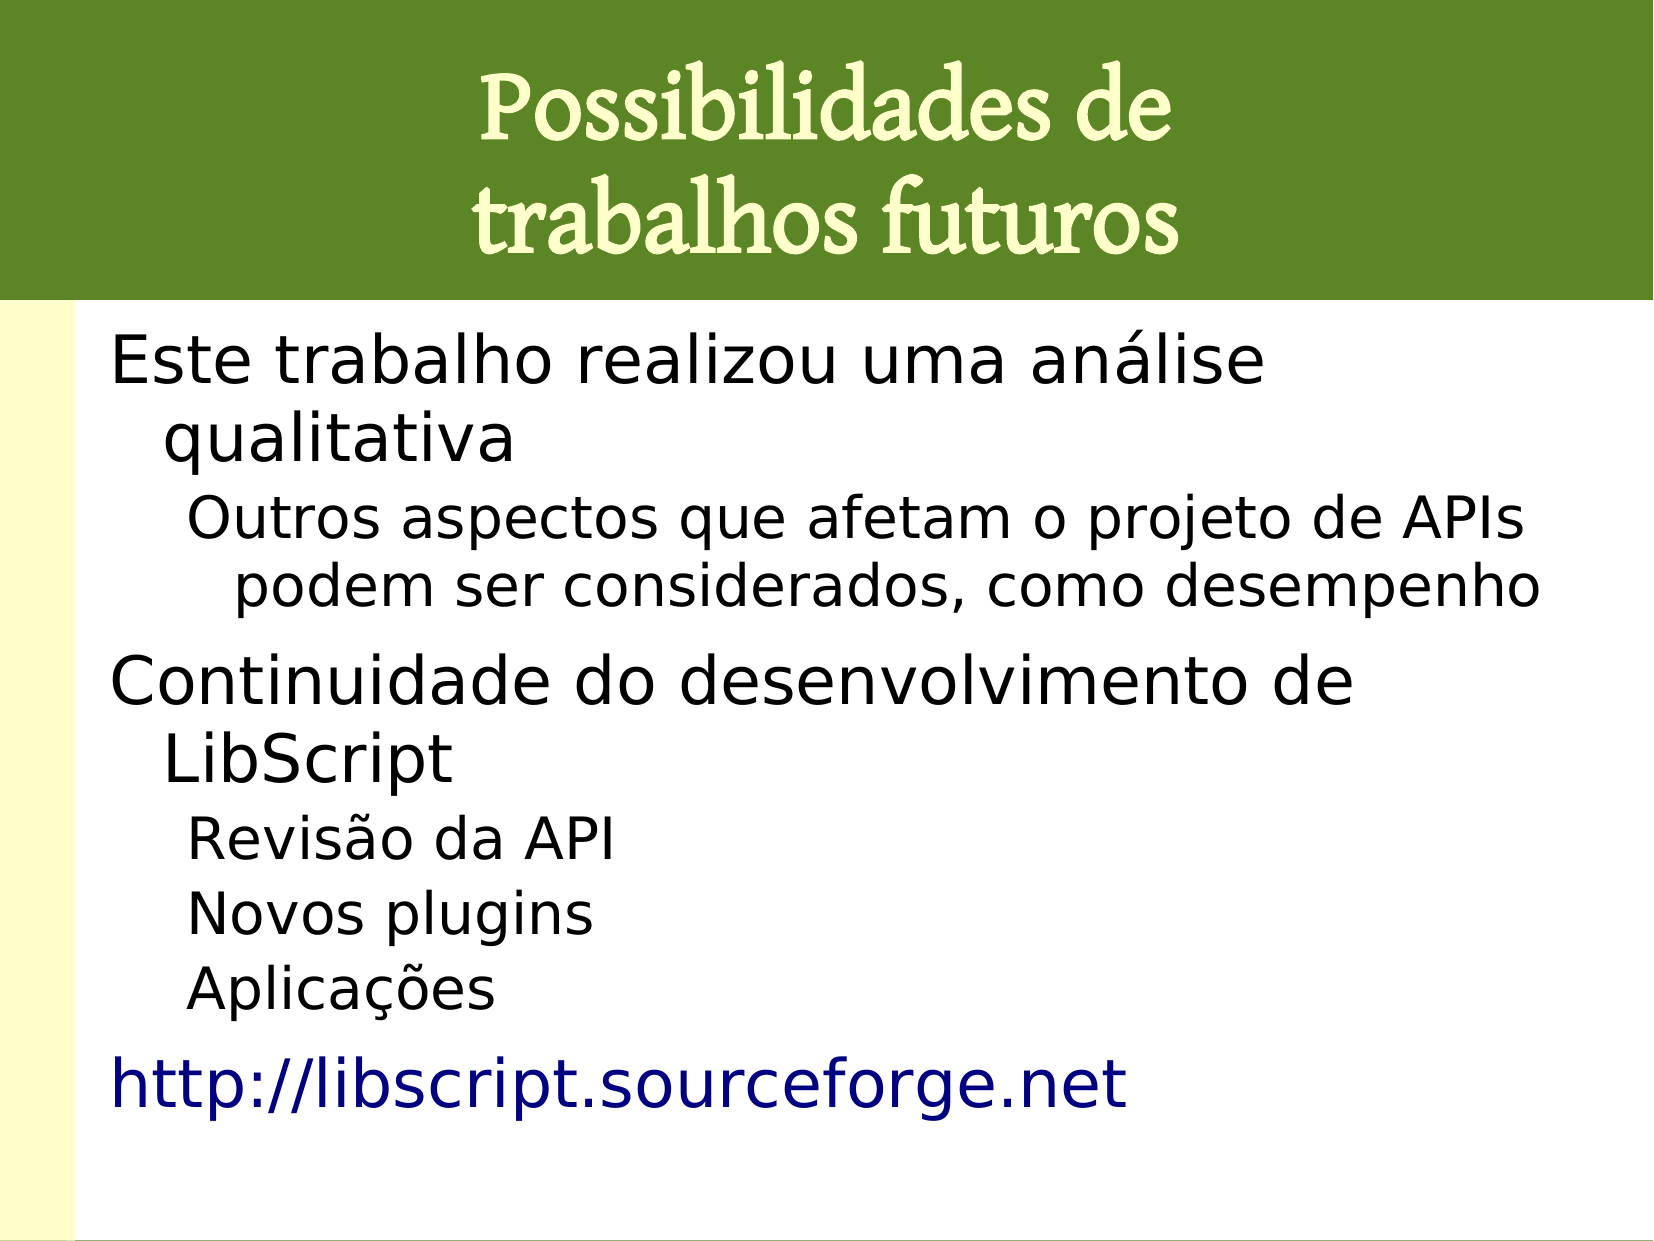

# Possibilidades de trabalhos futuros
Este trabalho realizou uma análise qualitativa
Outros aspectos que afetam o projeto de APIs podem ser considerados, como desempenho
Continuidade do desenvolvimento de LibScript
Revisão da API
Novos plugins
Aplicações
http://libscript.sourceforge.net